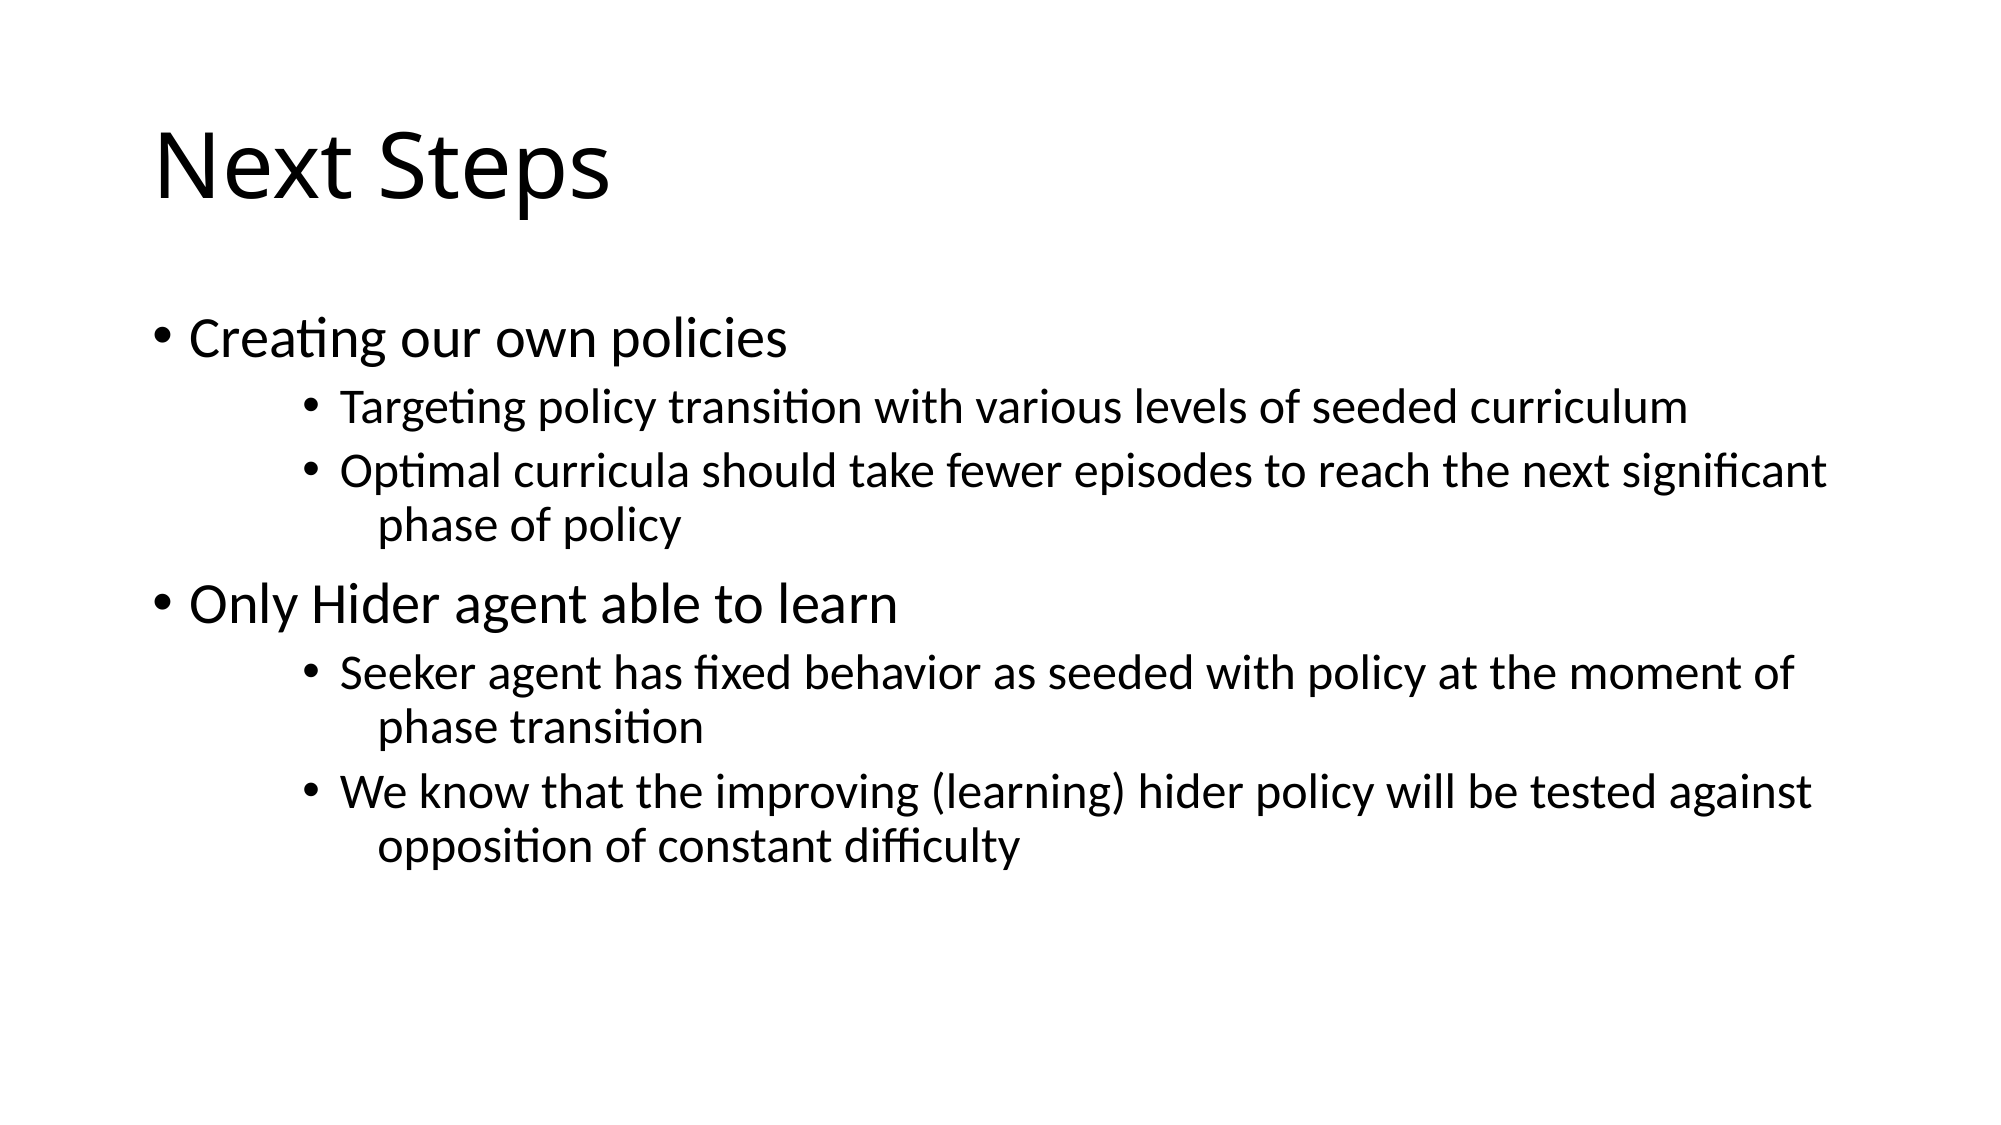

# Next Steps
Creating our own policies
Targeting policy transition with various levels of seeded curriculum
Optimal curricula should take fewer episodes to reach the next significant phase of policy
Only Hider agent able to learn
Seeker agent has fixed behavior as seeded with policy at the moment of phase transition
We know that the improving (learning) hider policy will be tested against opposition of constant difficulty